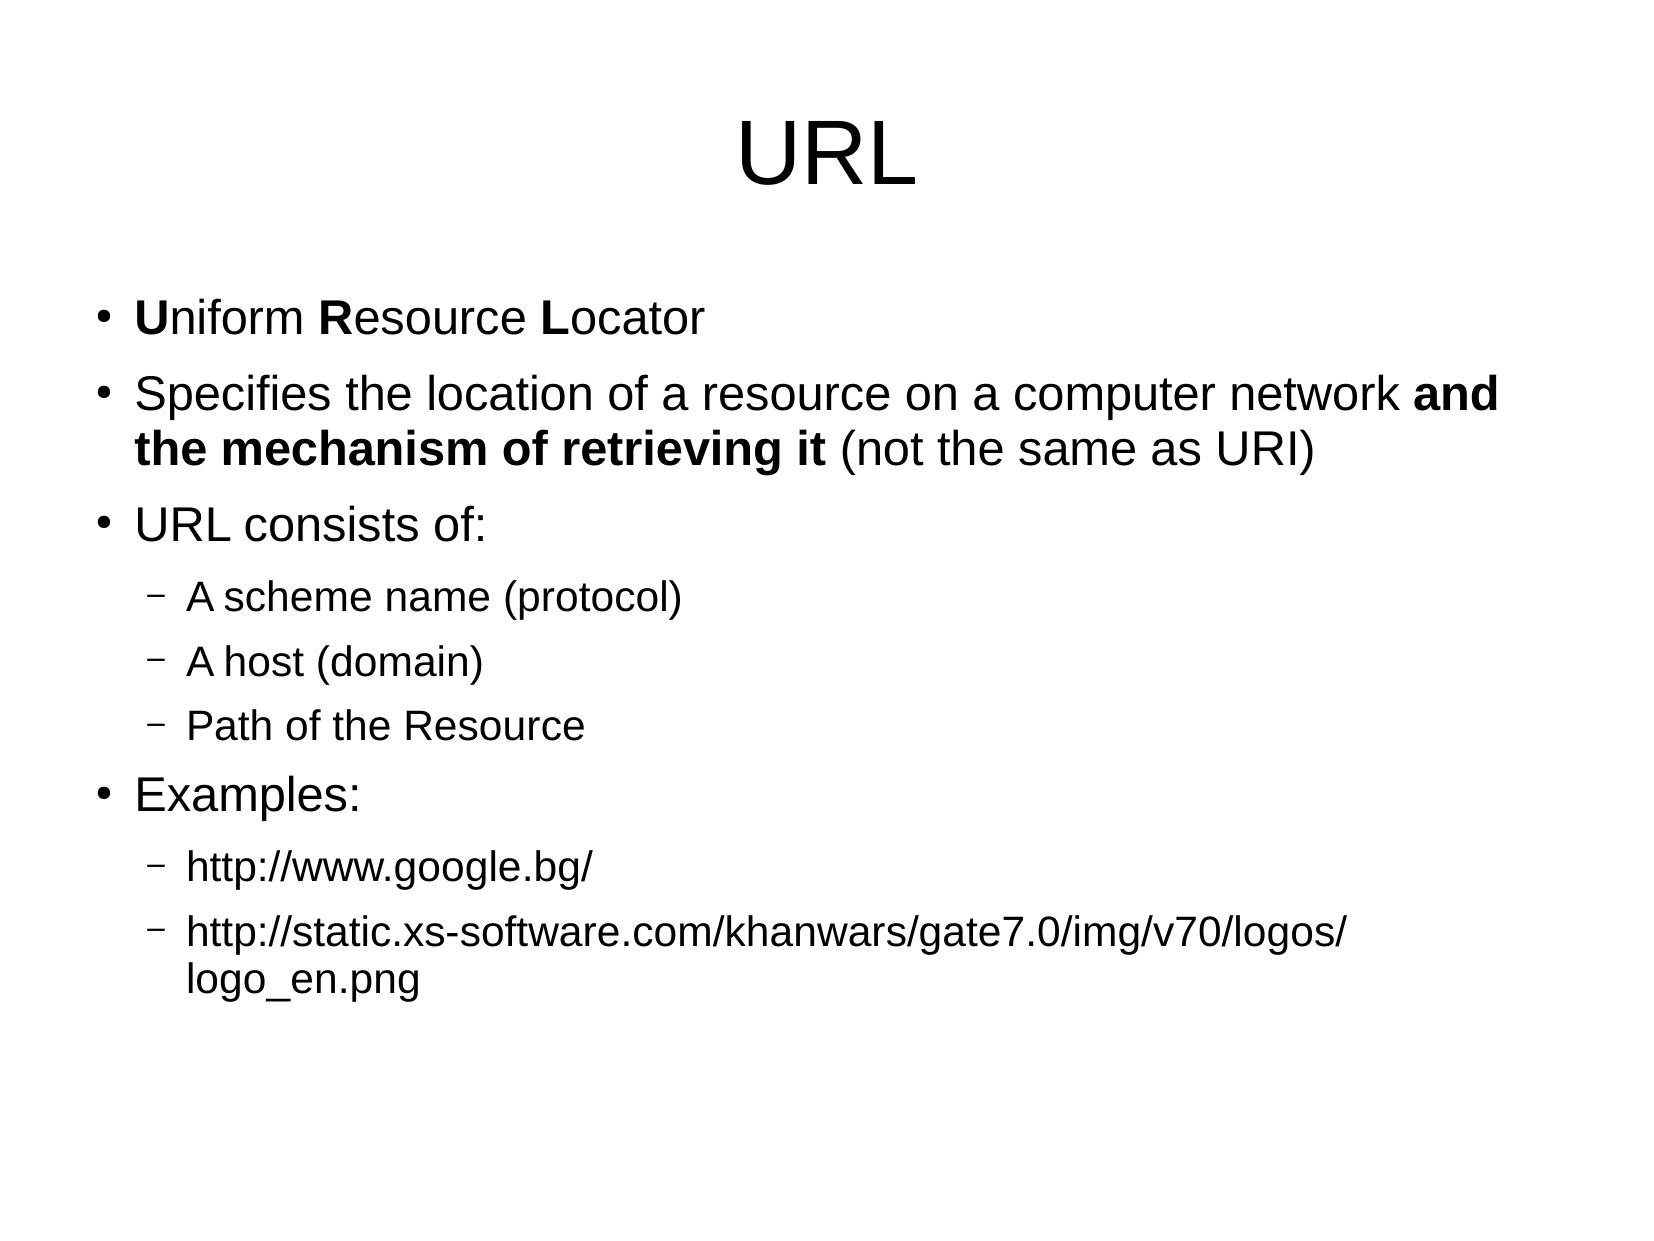

# URL
Uniform Resource Locator
Specifies the location of a resource on a computer network and the mechanism of retrieving it (not the same as URI)
URL consists of:
A scheme name (protocol)
A host (domain)
Path of the Resource
Examples:
http://www.google.bg/
http://static.xs-software.com/khanwars/gate7.0/img/v70/logos/logo_en.png